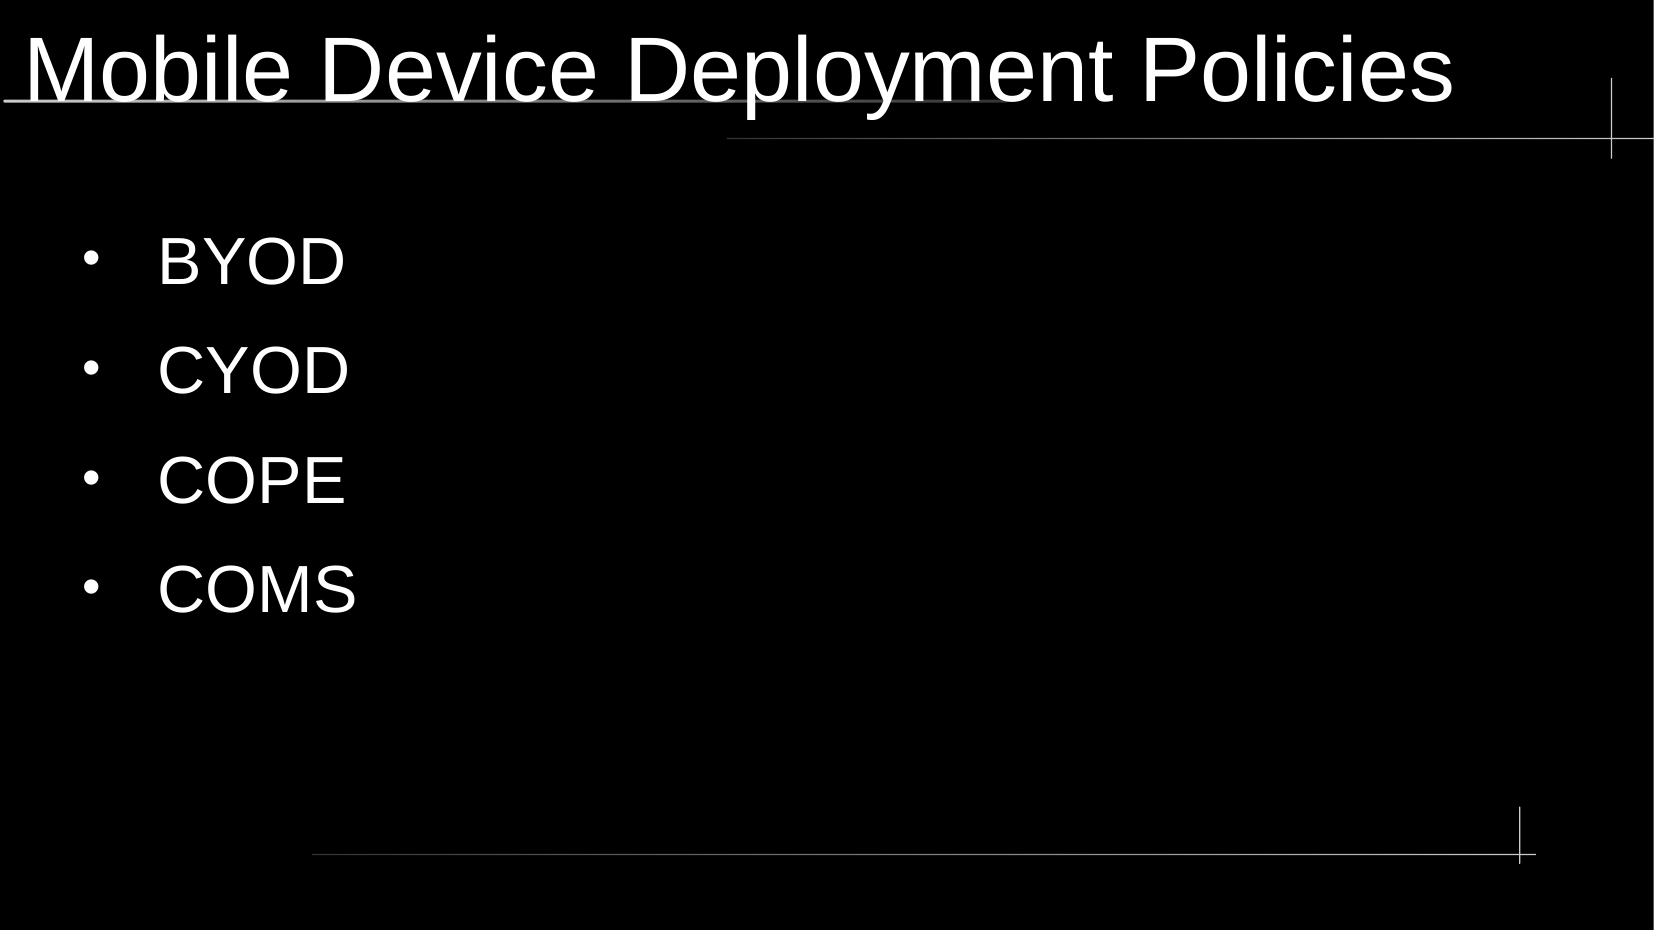

# Mobile Device Deployment Policies
BYOD
CYOD
COPE
COMS